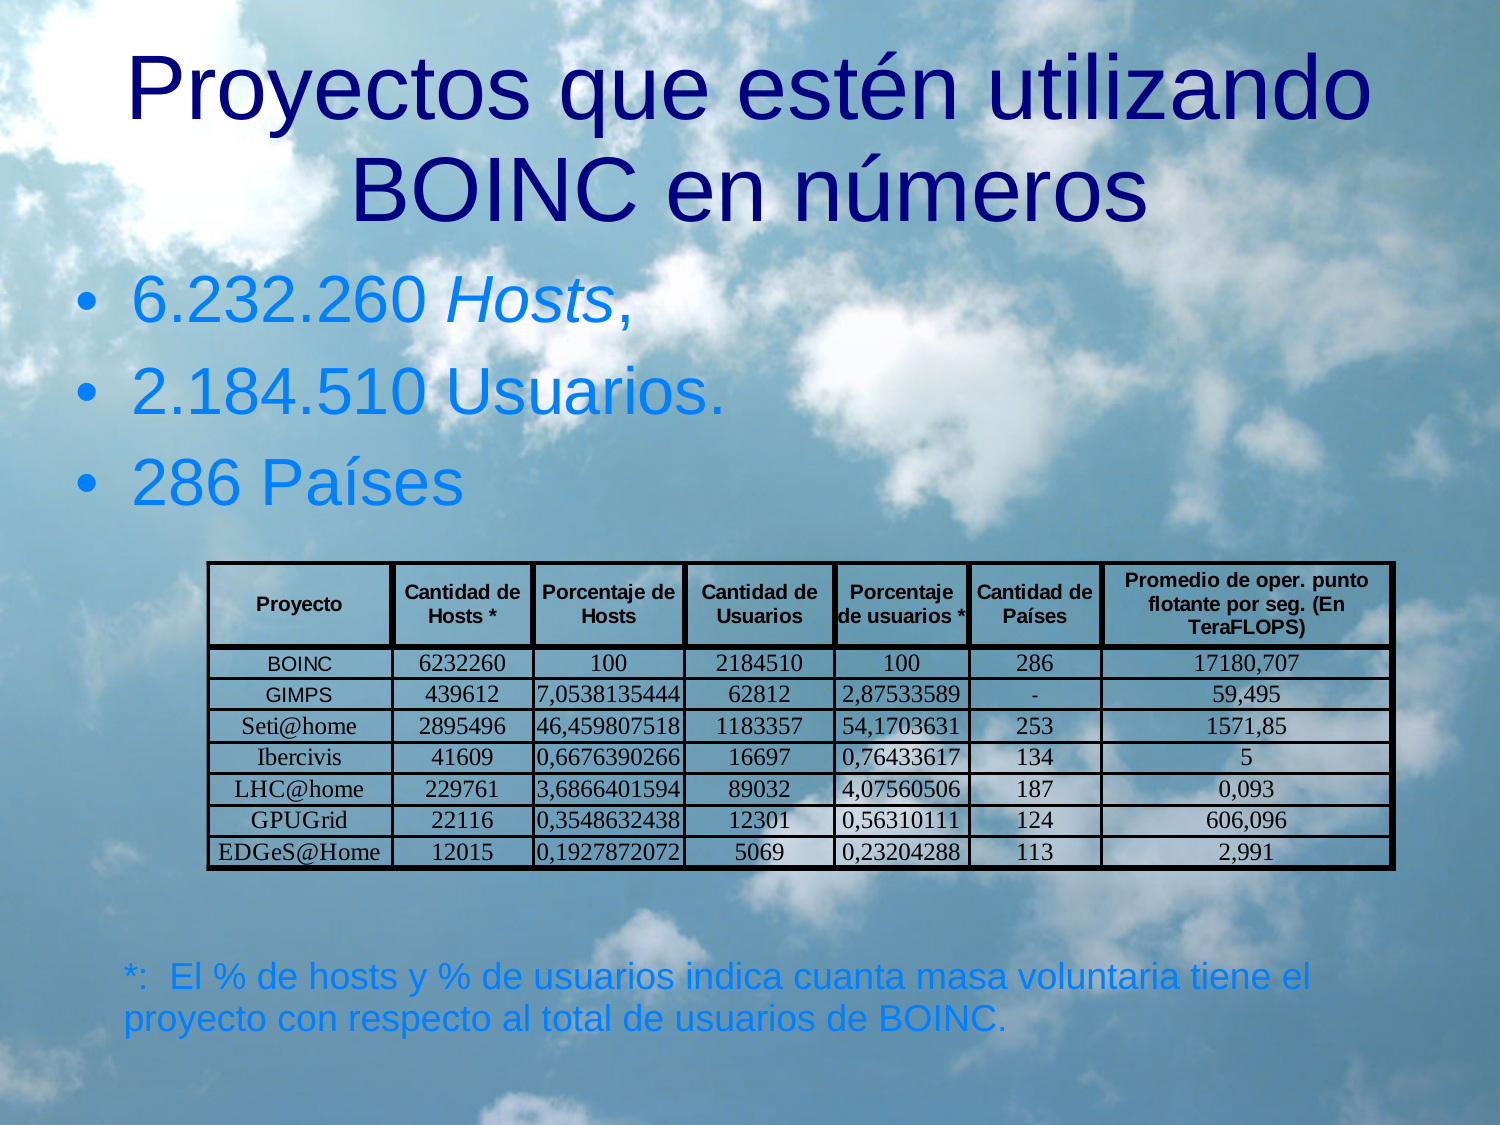

# Proyectos que estén utilizando BOINC en números
6.232.260 Hosts,
2.184.510 Usuarios.
286 Países
*: El % de hosts y % de usuarios indica cuanta masa voluntaria tiene el proyecto con respecto al total de usuarios de BOINC.